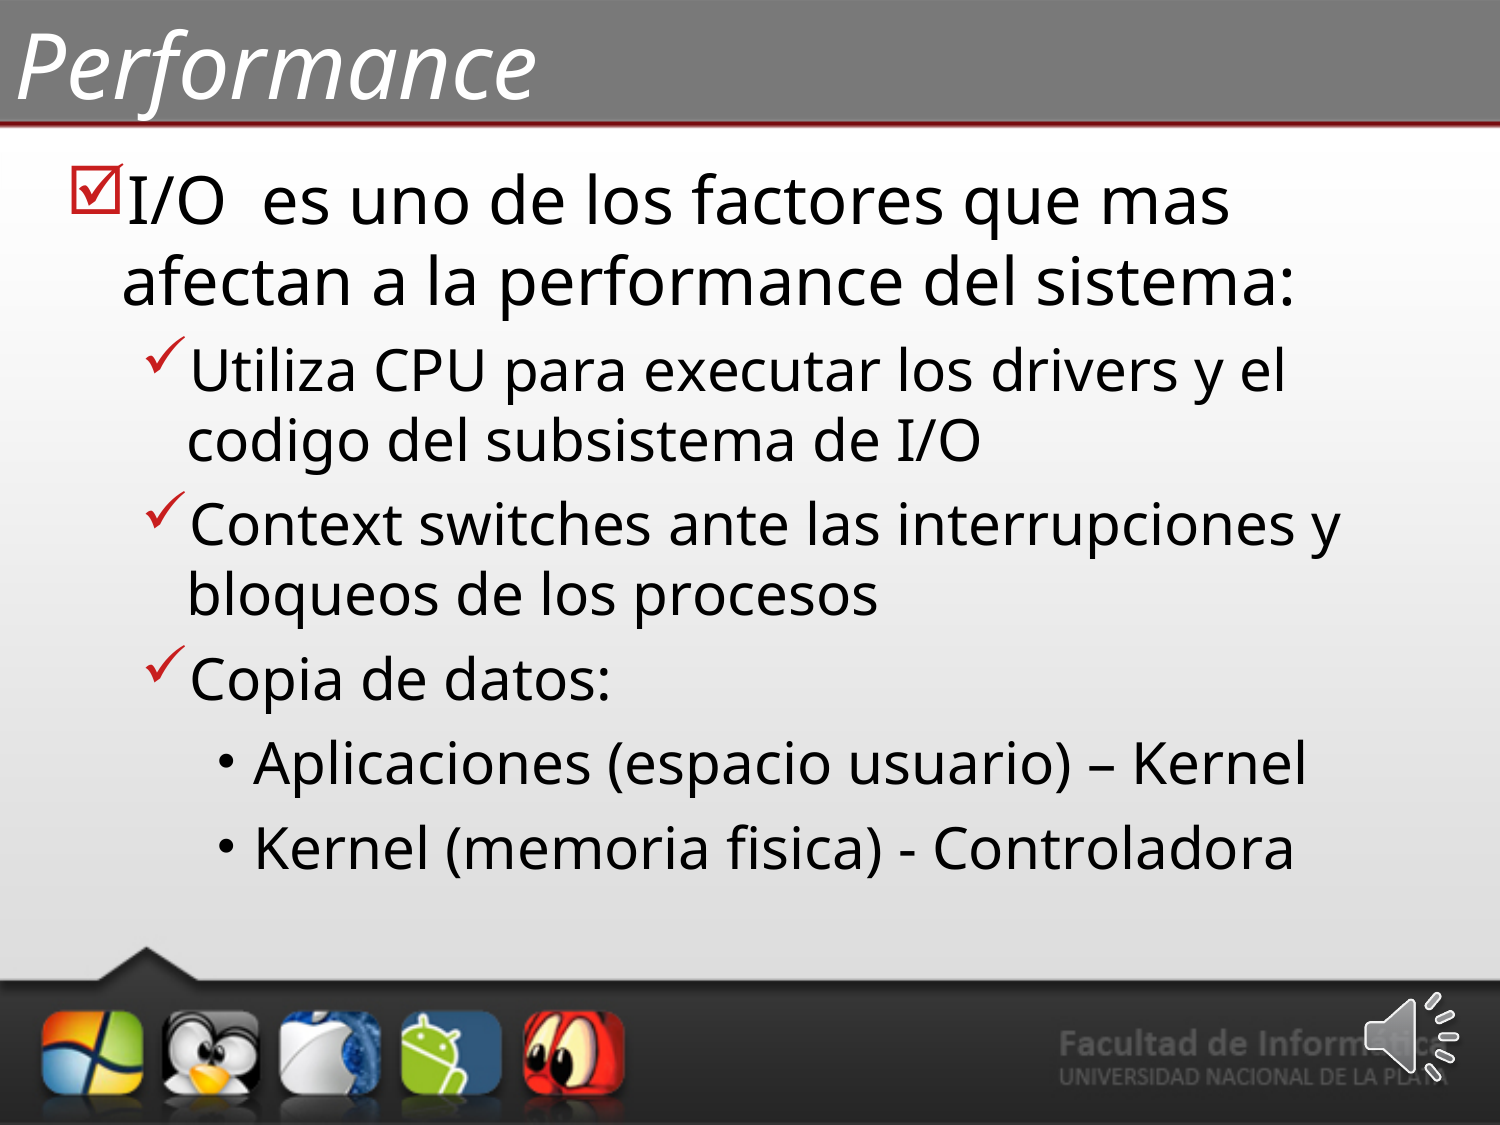

Performance
I/O es uno de los factores que mas afectan a la performance del sistema:
Utiliza CPU para executar los drivers y el codigo del subsistema de I/O
Context switches ante las interrupciones y bloqueos de los procesos
Copia de datos:
Aplicaciones (espacio usuario) – Kernel
Kernel (memoria fisica) - Controladora